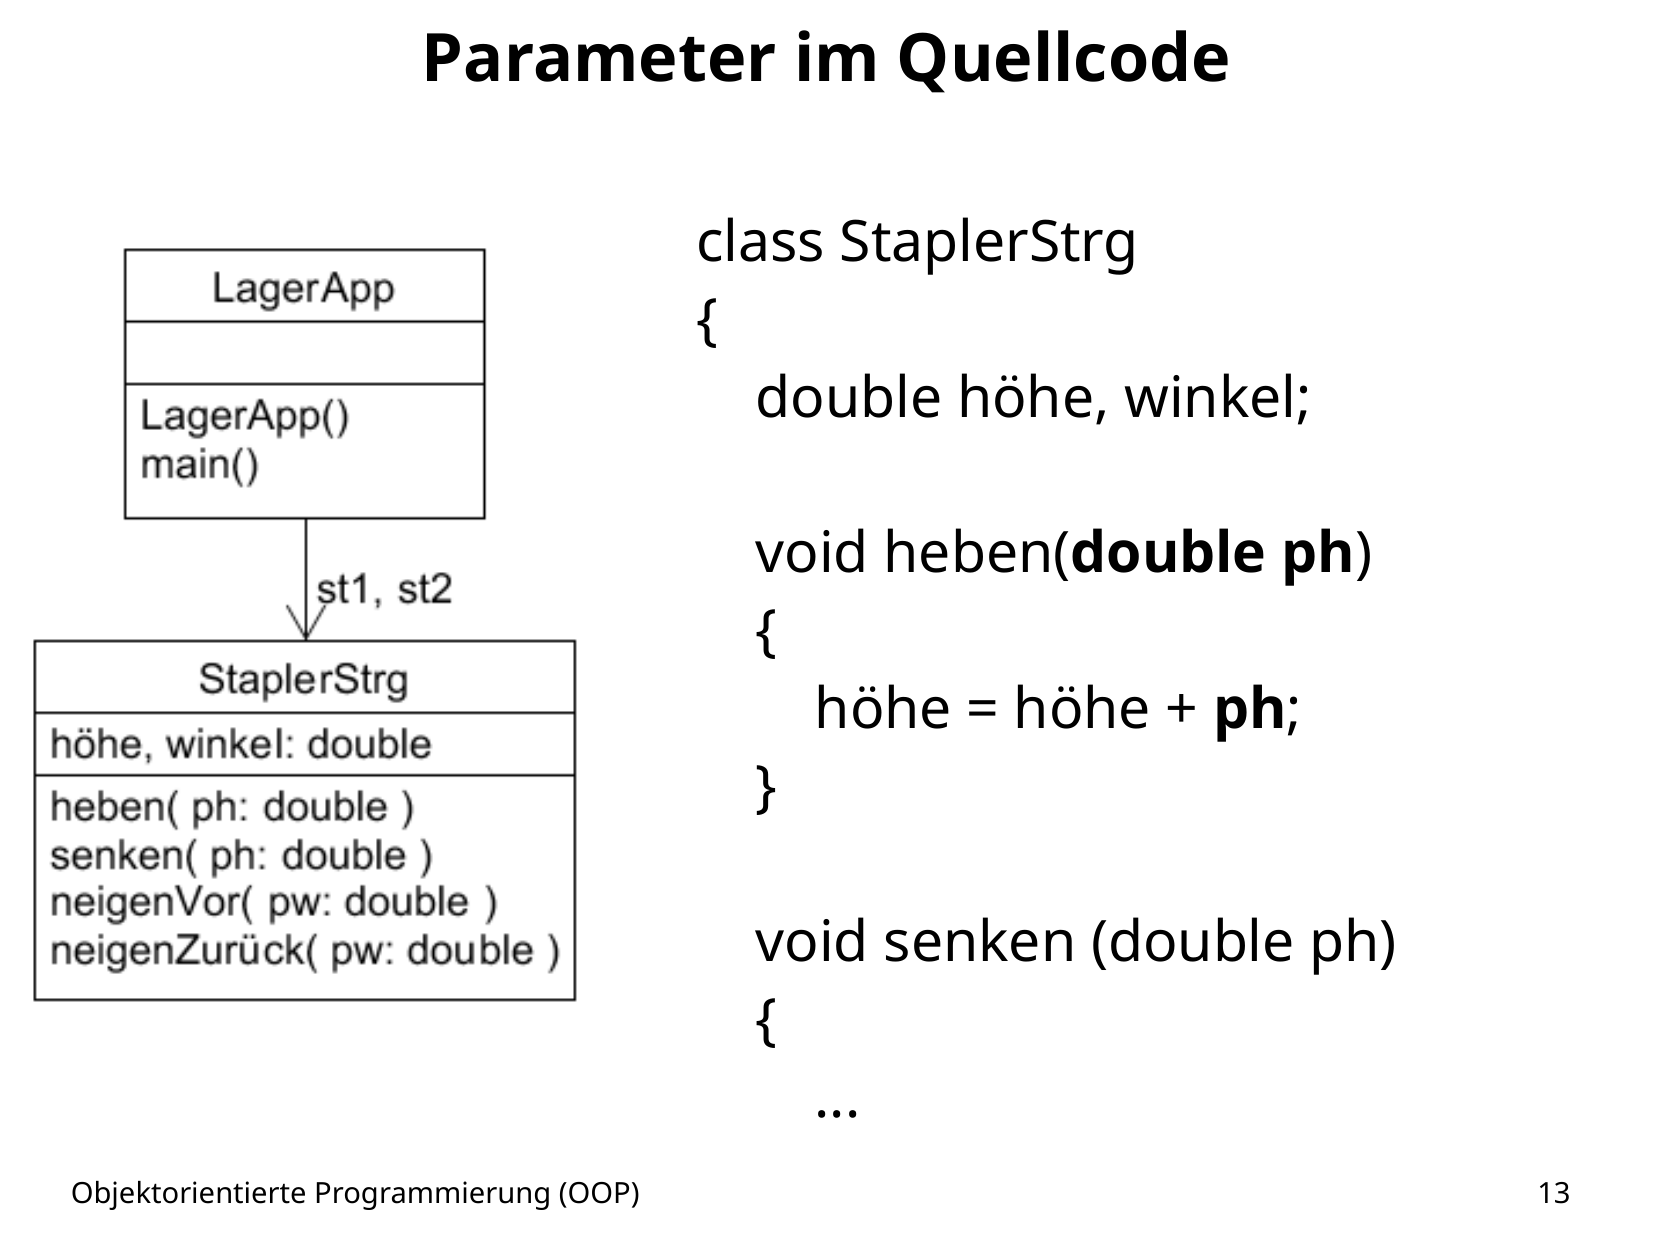

# Parameter im Quellcode
class StaplerStrg
{
 double höhe, winkel;
 void heben(double ph)
 {
 höhe = höhe + ph;
 }
 void senken (double ph)
 {
 ...
Objektorientierte Programmierung (OOP)
13